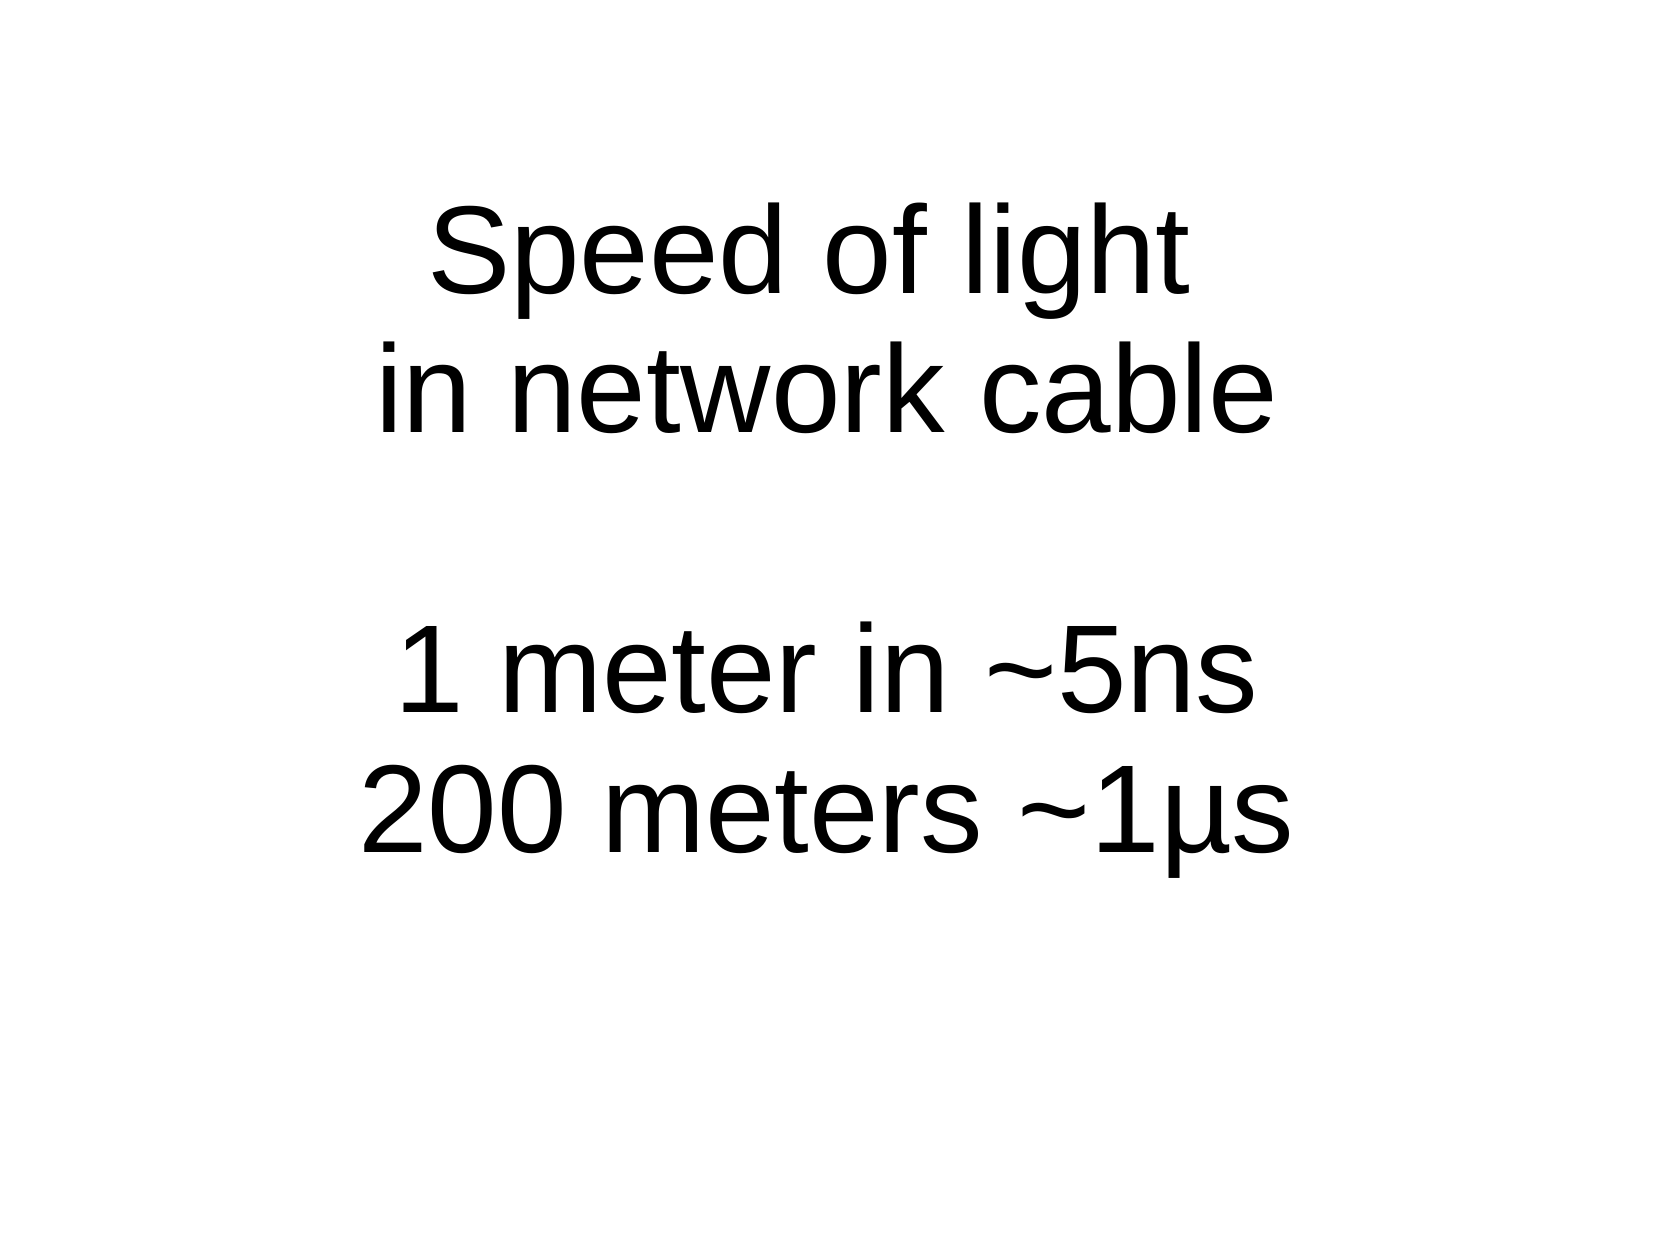

# Speed of light
in network cable
1 meter in ~5ns
200 meters ~1µs